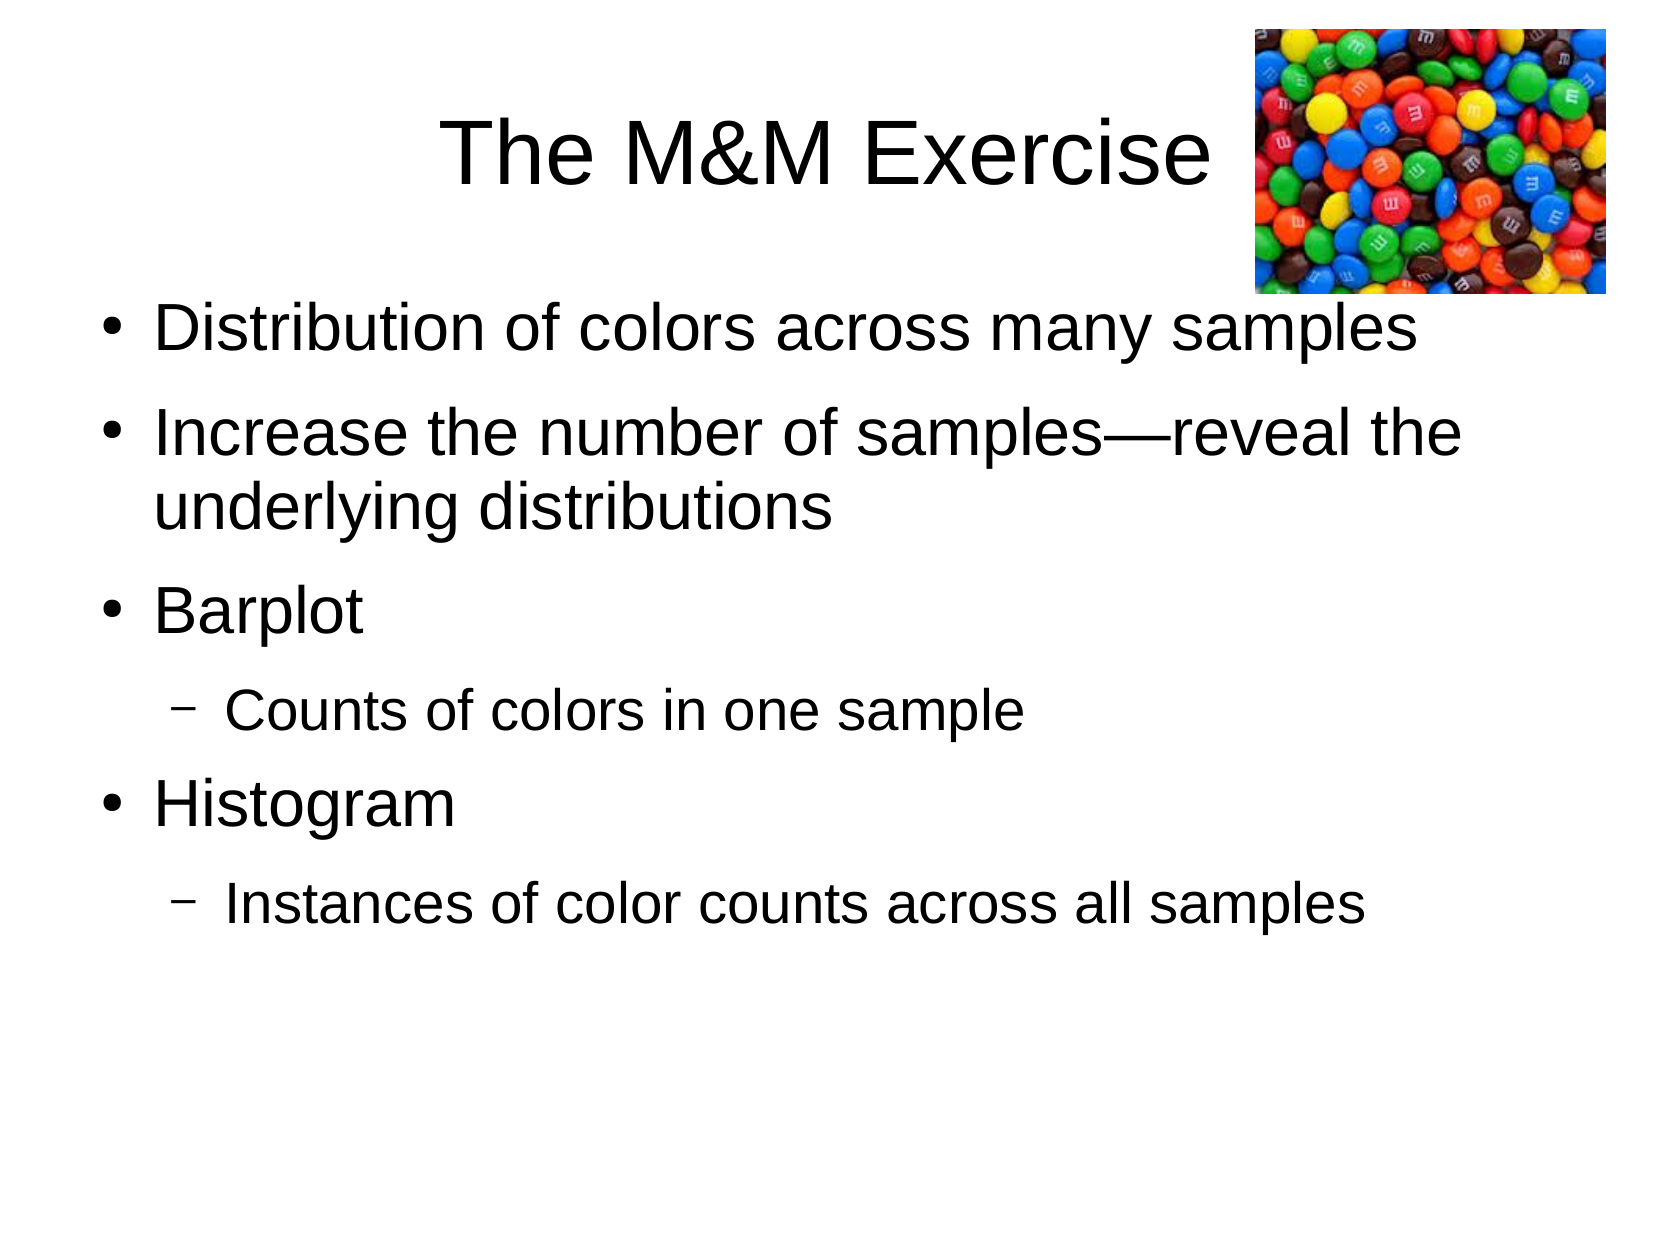

# The M&M Exercise
Distribution of colors across many samples
Increase the number of samples—reveal the underlying distributions
Barplot
Counts of colors in one sample
Histogram
Instances of color counts across all samples